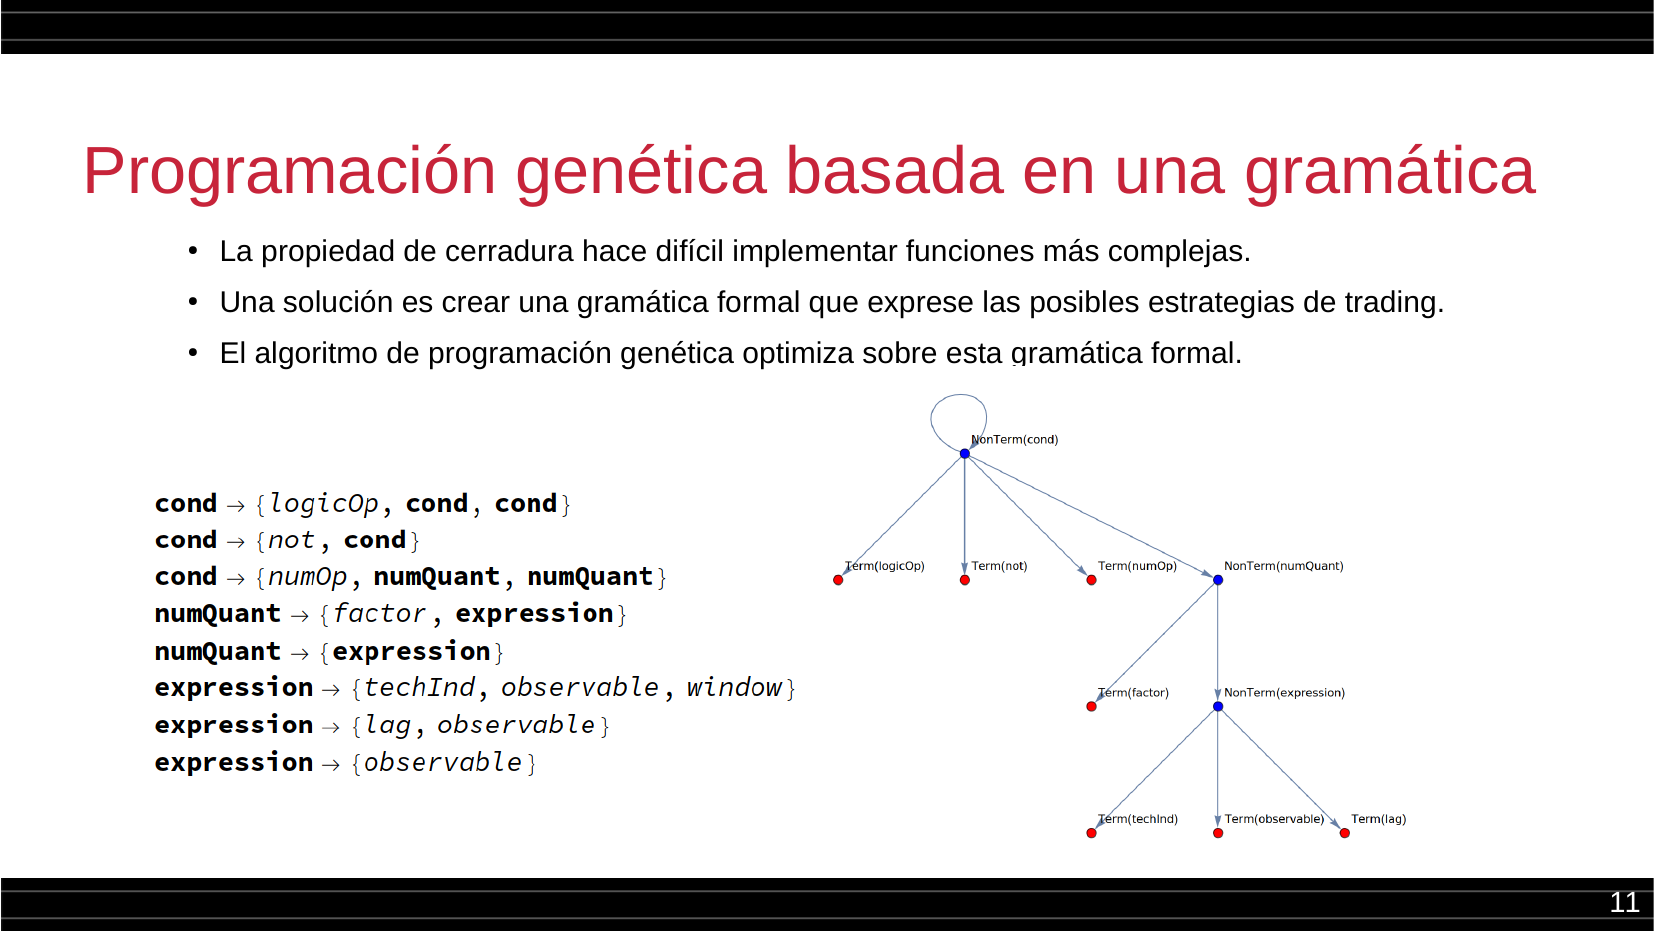

# Programación genética basada en una gramática
La propiedad de cerradura hace difícil implementar funciones más complejas.
Una solución es crear una gramática formal que exprese las posibles estrategias de trading.
El algoritmo de programación genética optimiza sobre esta gramática formal.